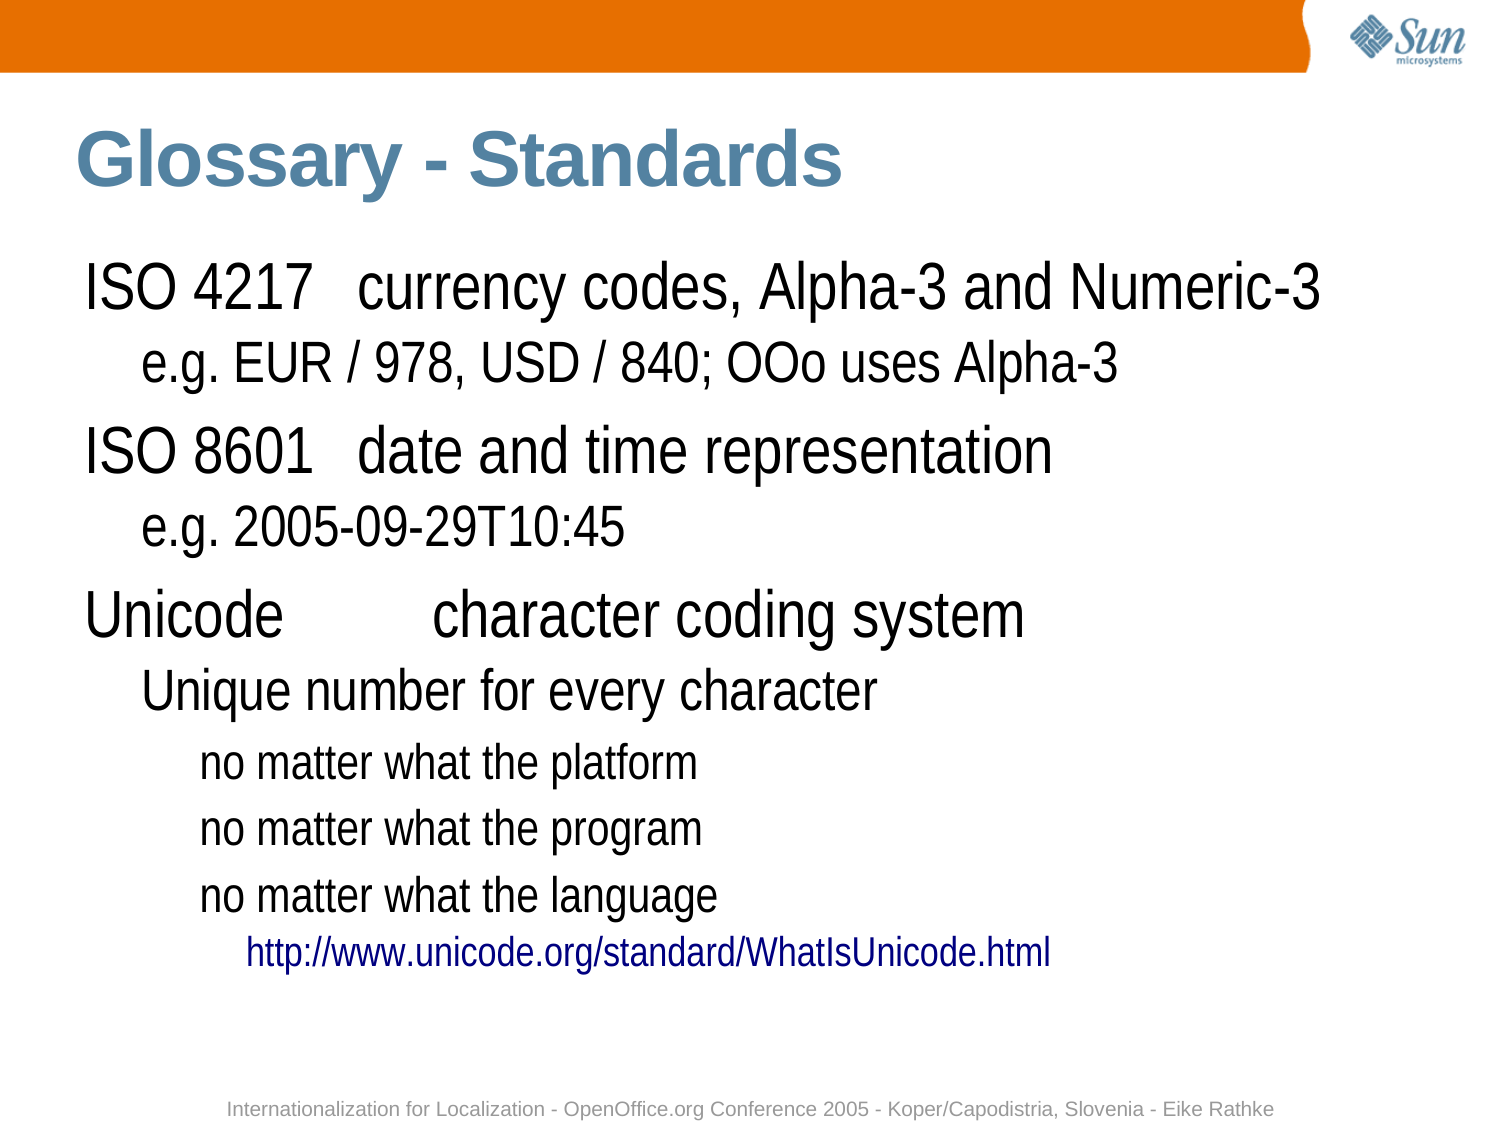

# Glossary - Standards
ISO 4217	currency codes, Alpha-3 and Numeric-3
e.g. EUR / 978, USD / 840; OOo uses Alpha-3
ISO 8601	date and time representation
e.g. 2005-09-29T10:45
Unicode		character coding system
Unique number for every character
no matter what the platform
no matter what the program
no matter what the language
http://www.unicode.org/standard/WhatIsUnicode.html